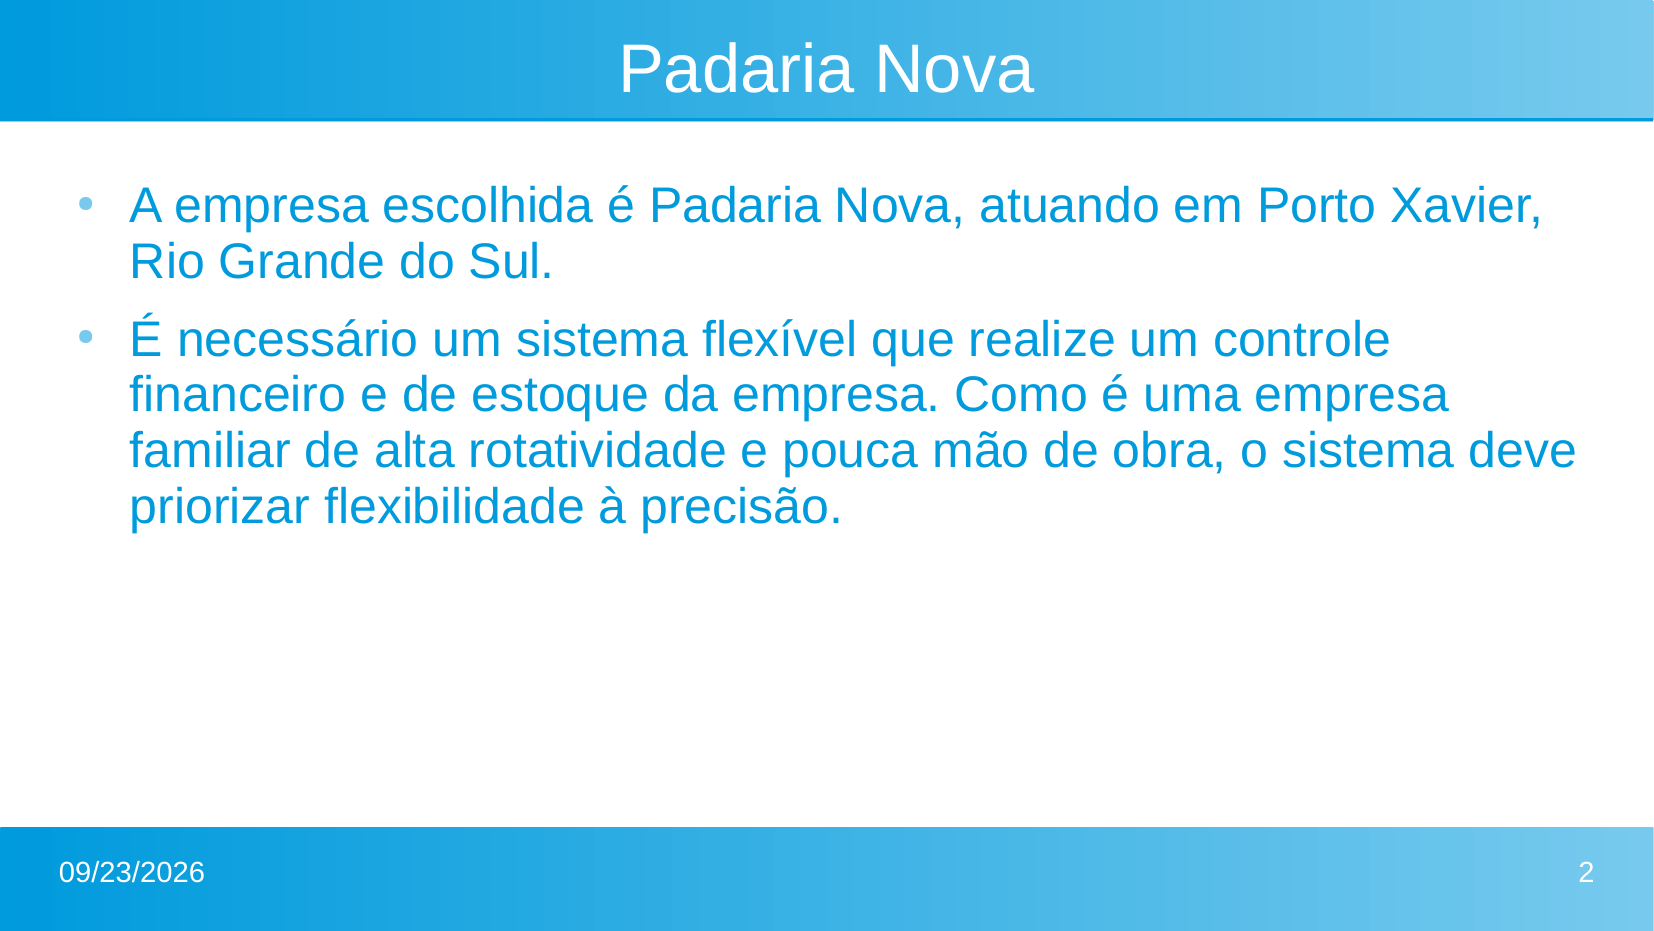

# Padaria Nova
A empresa escolhida é Padaria Nova, atuando em Porto Xavier, Rio Grande do Sul.
É necessário um sistema flexível que realize um controle financeiro e de estoque da empresa. Como é uma empresa familiar de alta rotatividade e pouca mão de obra, o sistema deve priorizar flexibilidade à precisão.
2